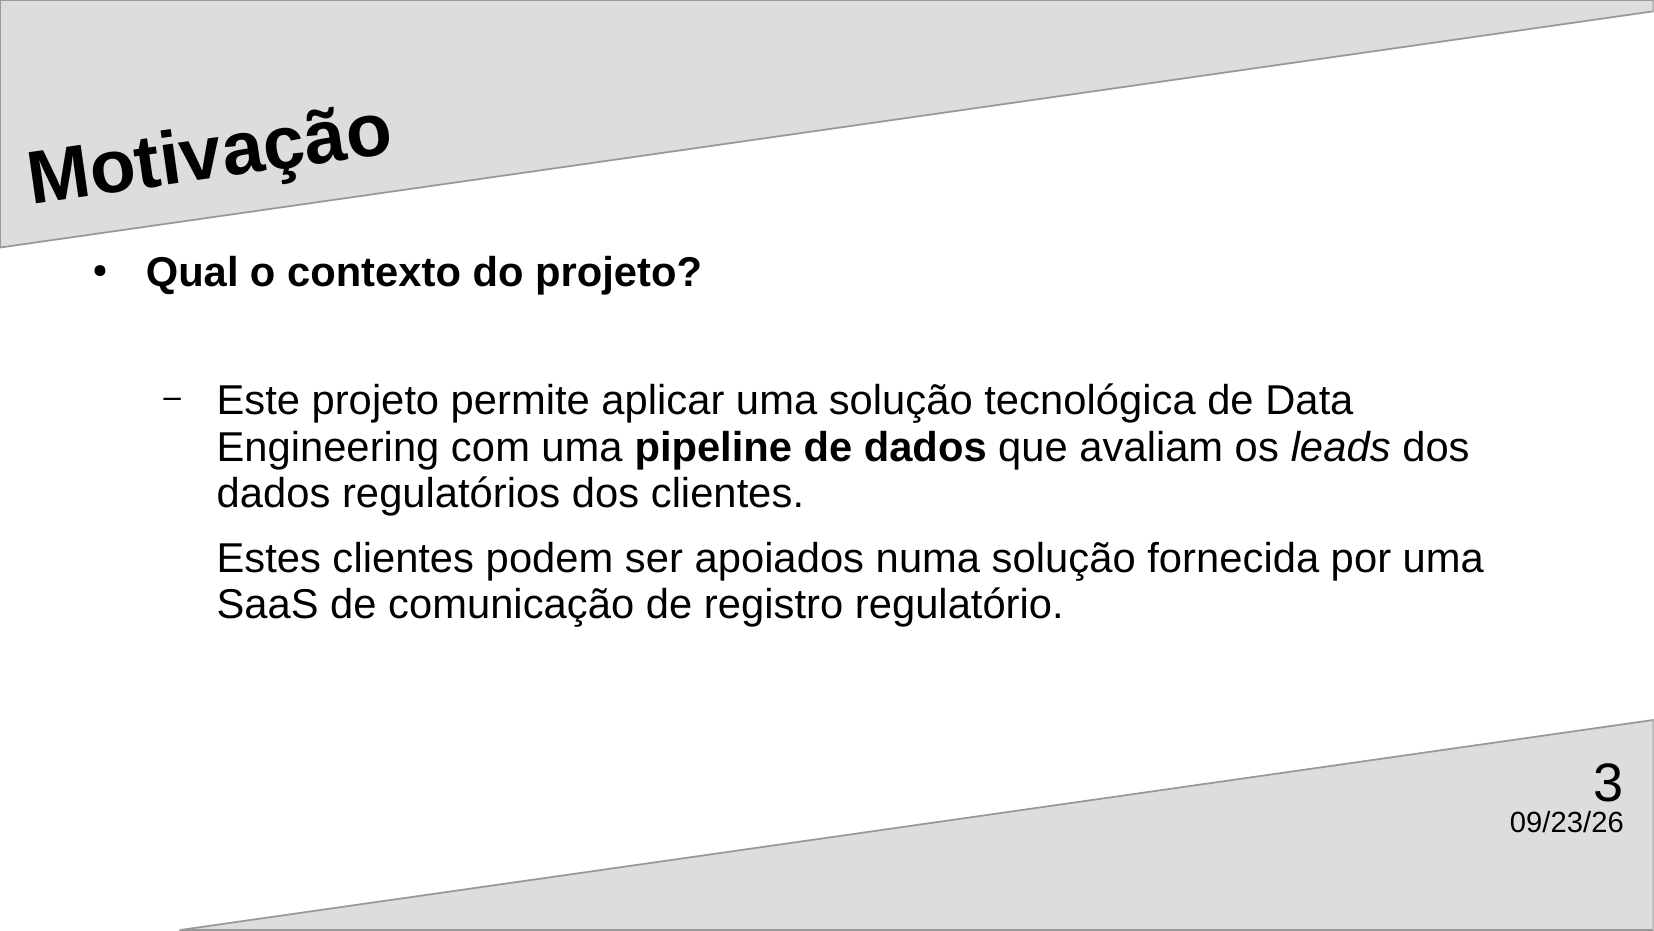

# Motivação
Qual o contexto do projeto?
Este projeto permite aplicar uma solução tecnológica de Data Engineering com uma pipeline de dados que avaliam os leads dos dados regulatórios dos clientes.
Estes clientes podem ser apoiados numa solução fornecida por uma SaaS de comunicação de registro regulatório.
3